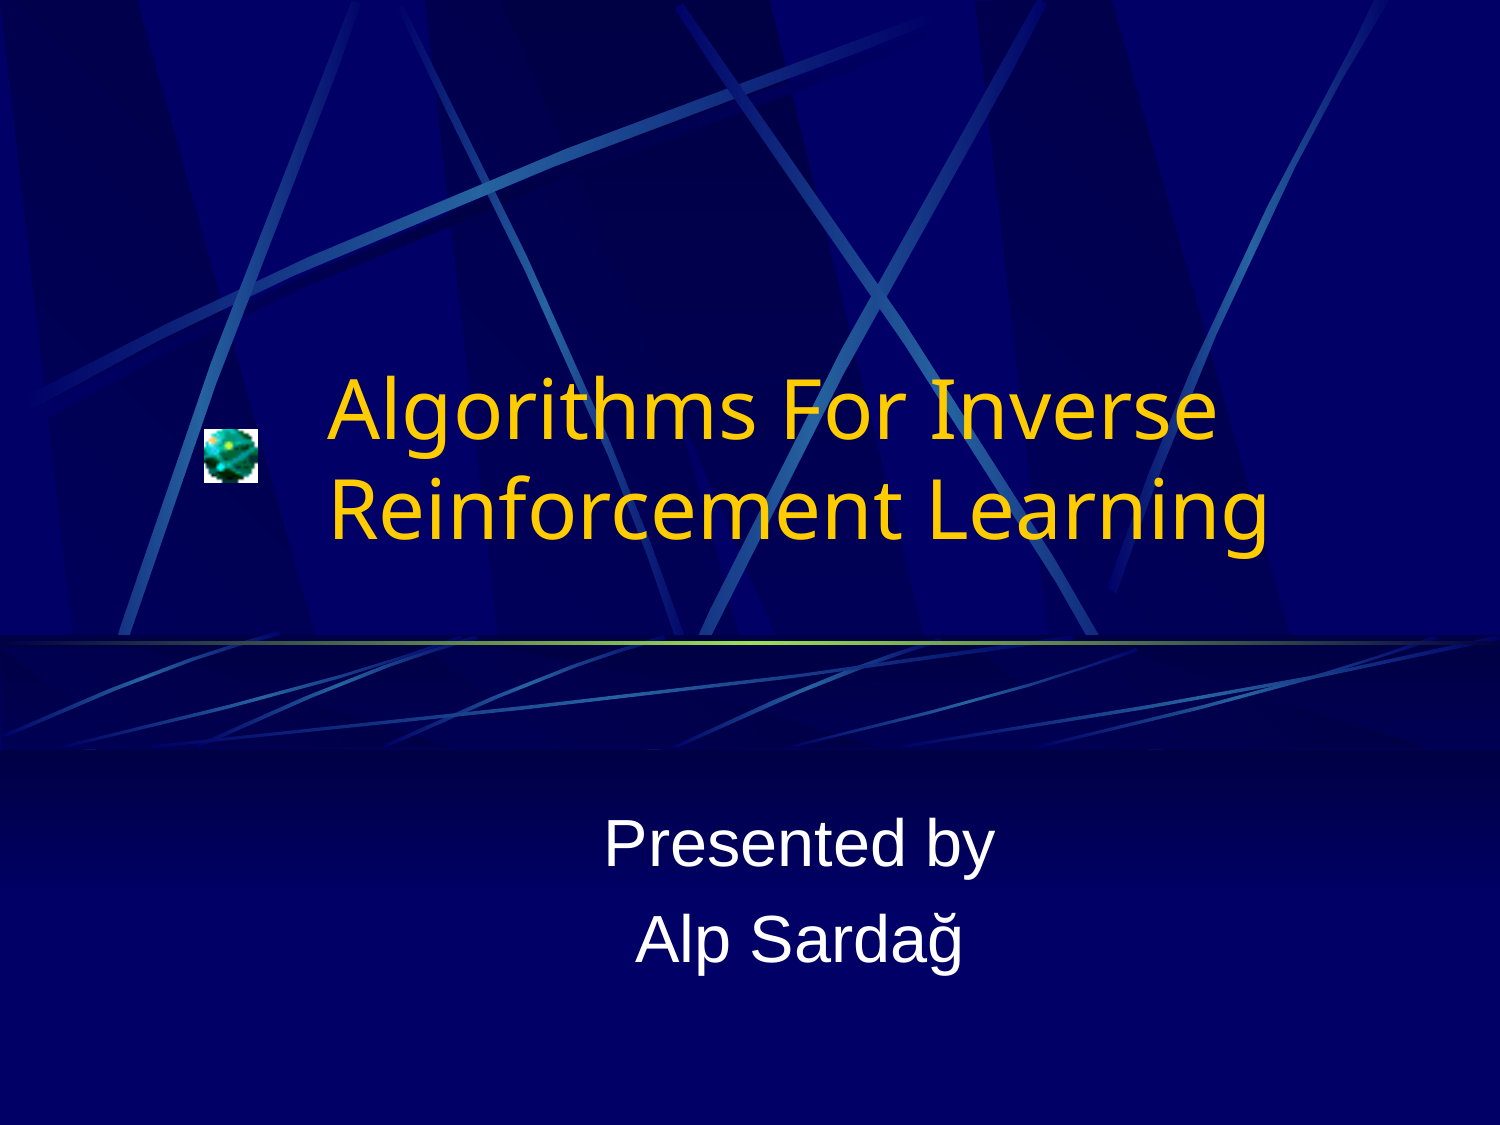

# Algorithms For Inverse Reinforcement Learning
Presented by
Alp Sardağ